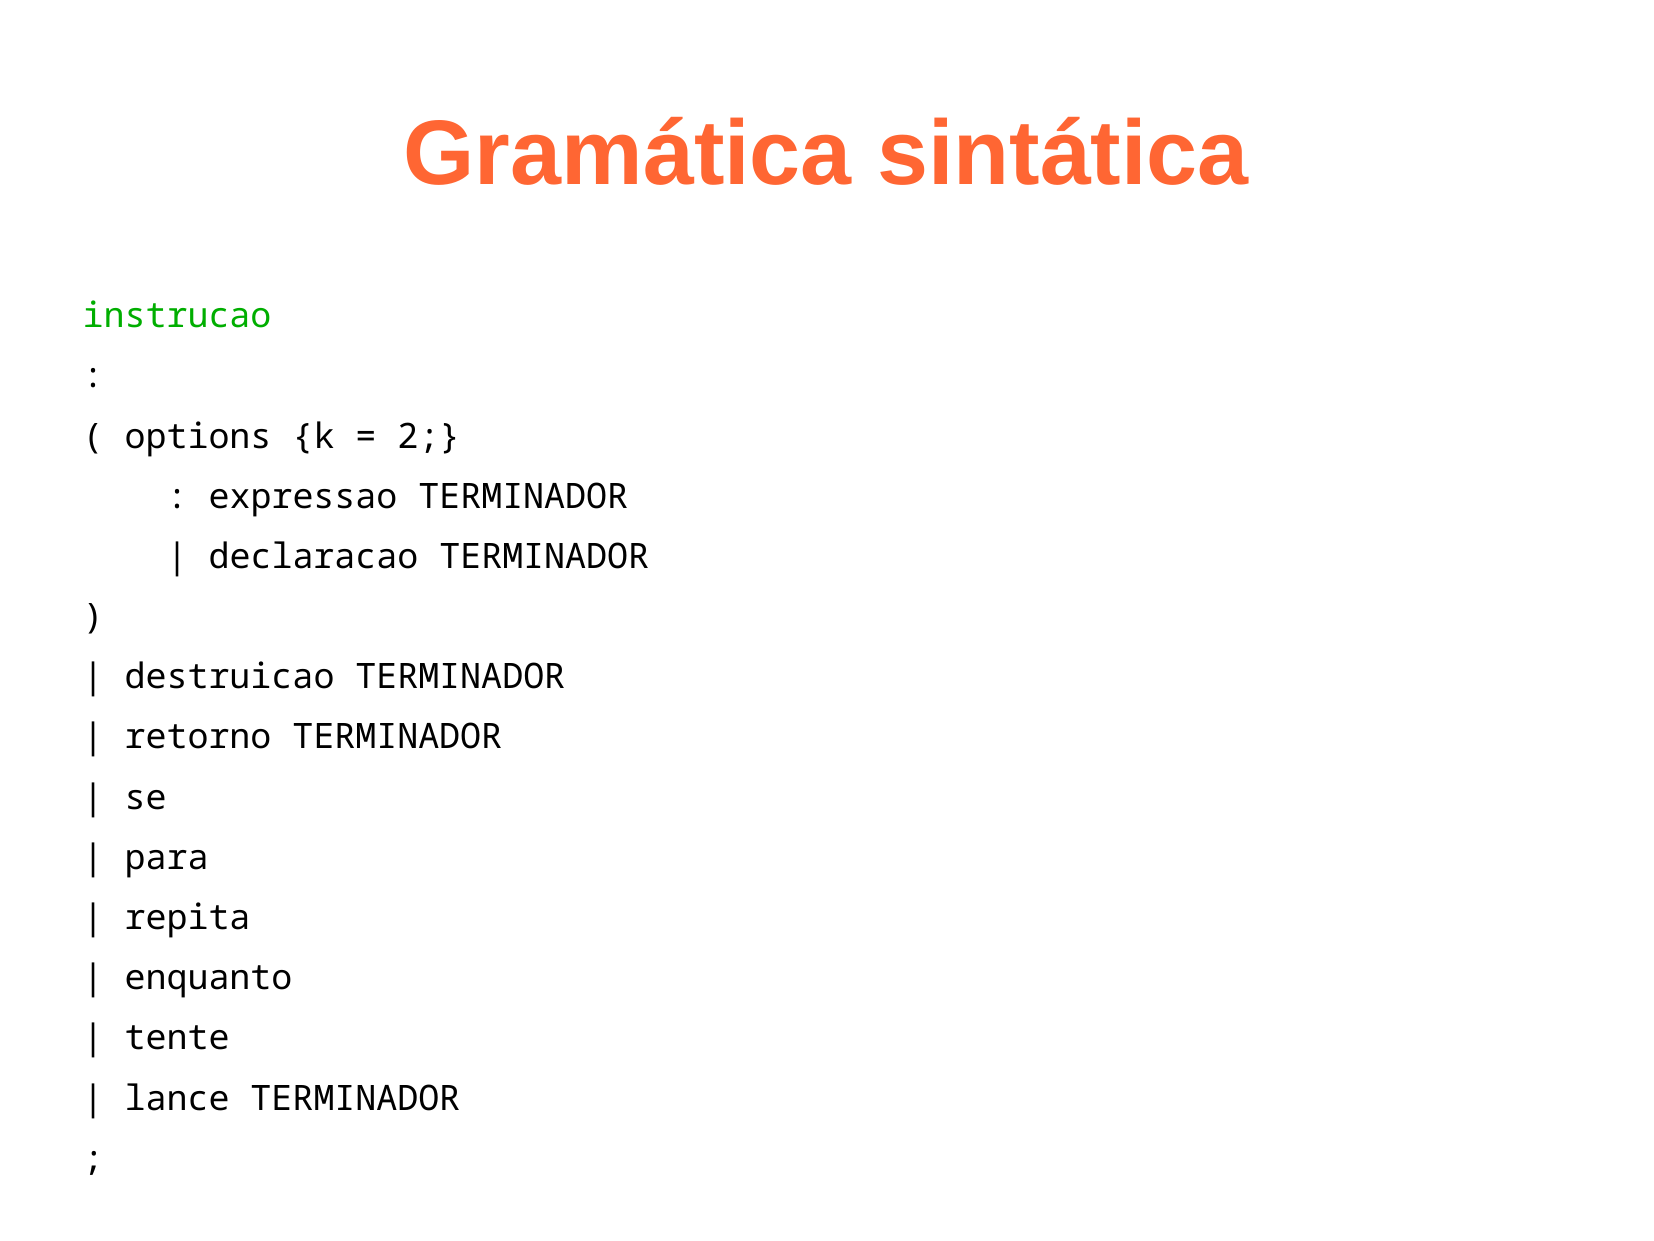

# Gramática sintática
instrucao
:
( options {k = 2;}
 : expressao TERMINADOR
 | declaracao TERMINADOR
)
| destruicao TERMINADOR
| retorno TERMINADOR
| se
| para
| repita
| enquanto
| tente
| lance TERMINADOR
;